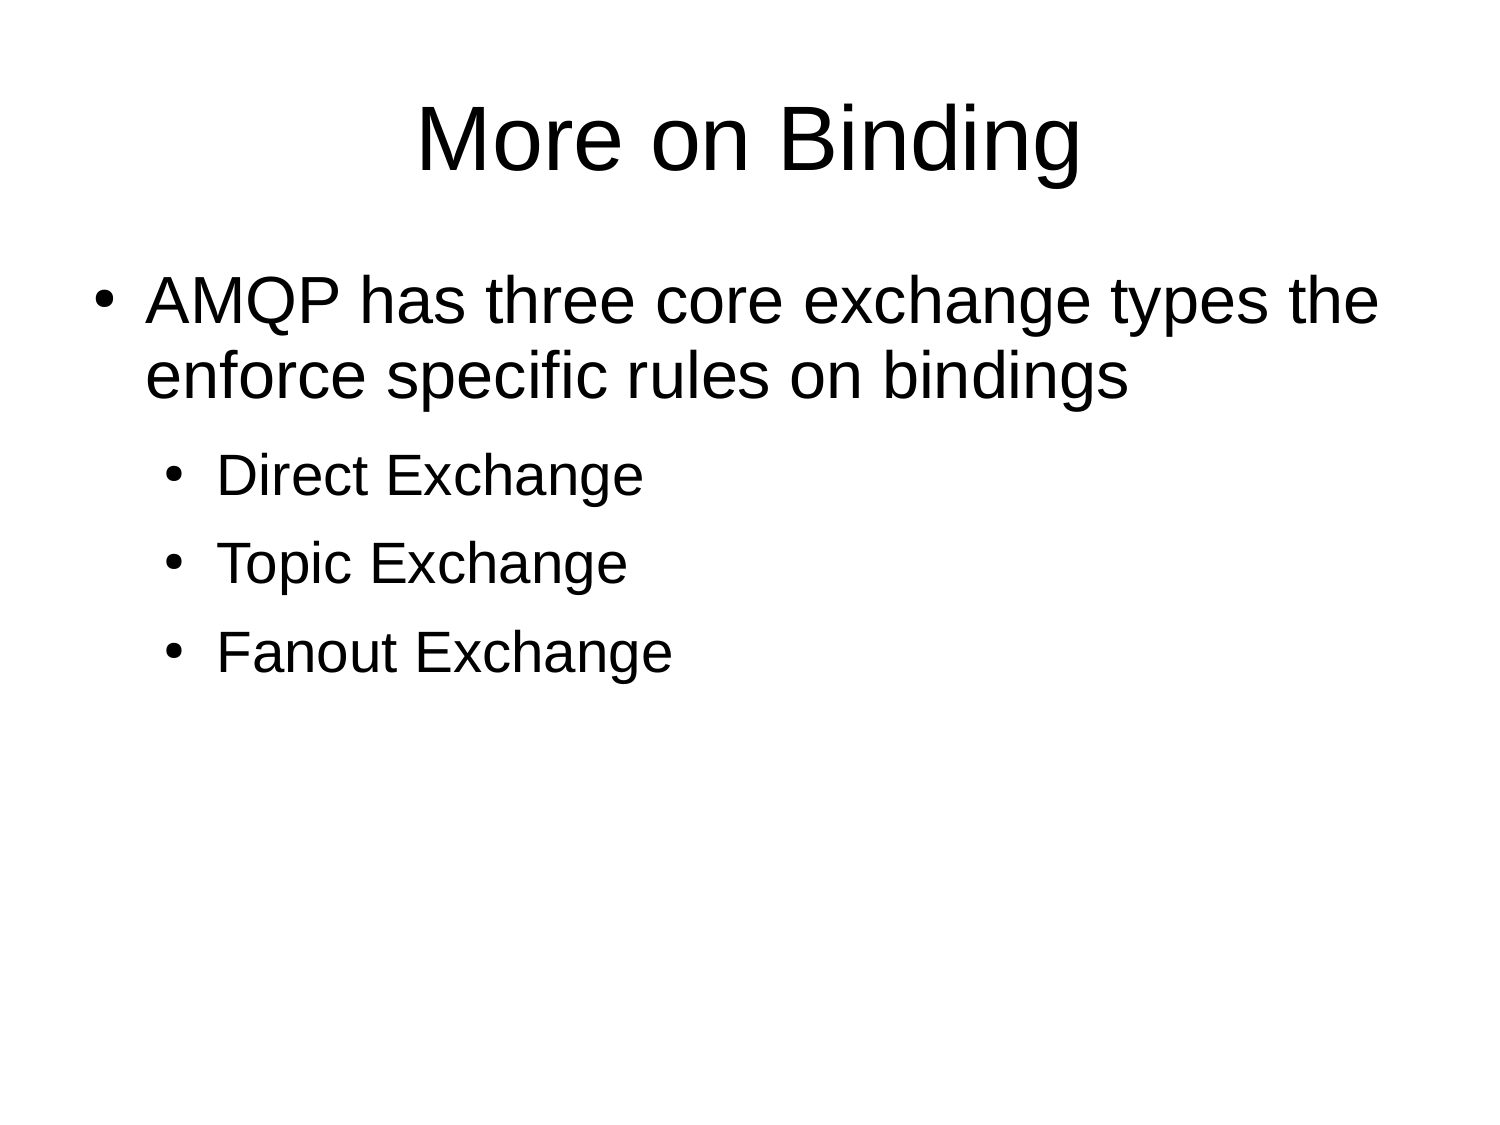

# More on Binding
AMQP has three core exchange types the enforce specific rules on bindings
Direct Exchange
Topic Exchange
Fanout Exchange